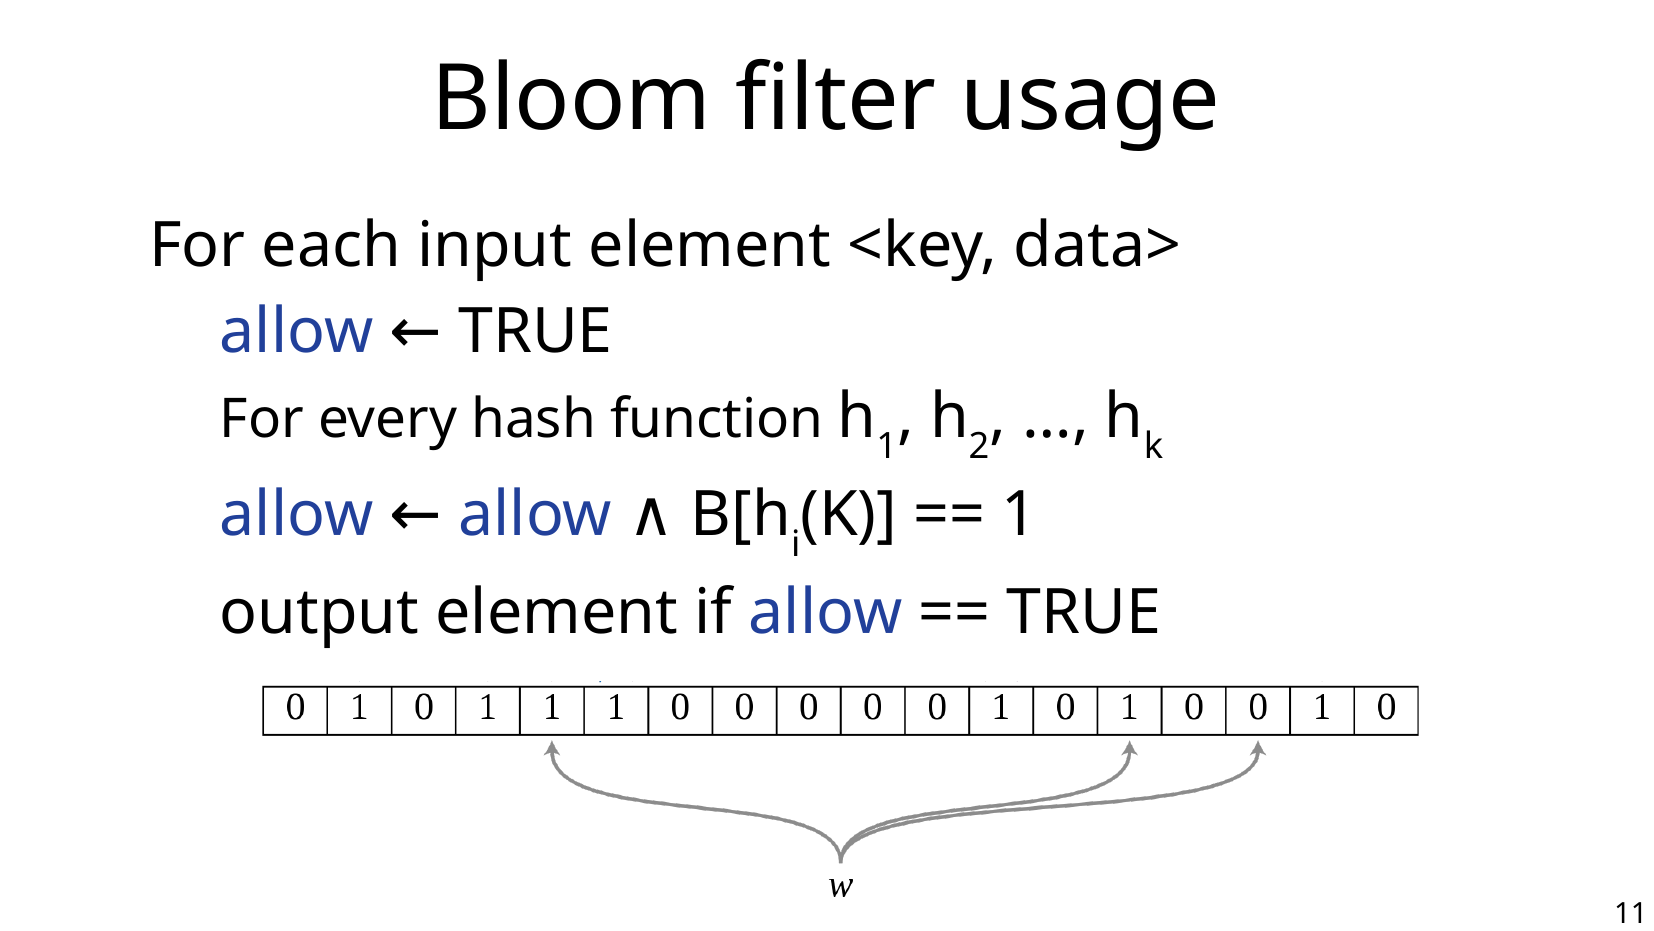

# Bloom filter usage
For each input element <key, data>
	allow ← TRUE
	For every hash function h1, h2, …, hk
		allow ← allow ∧ B[hi(K)] == 1
	output element if allow == TRUE
11